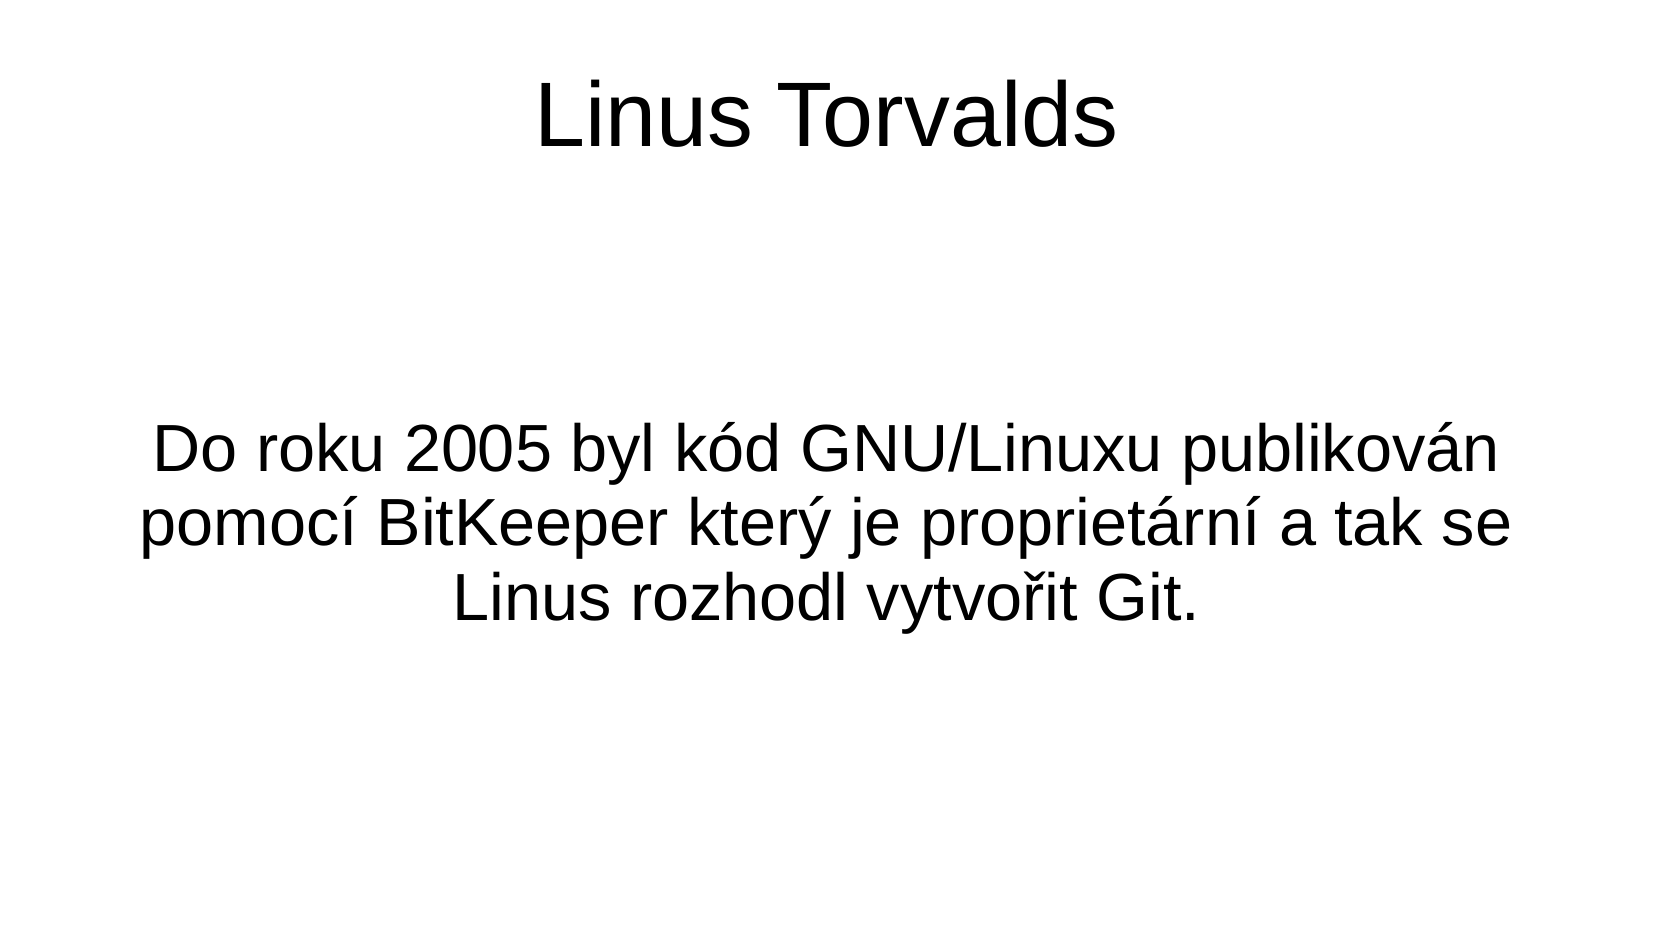

# Linus Torvalds
Do roku 2005 byl kód GNU/Linuxu publikován pomocí BitKeeper který je proprietární a tak se Linus rozhodl vytvořit Git.